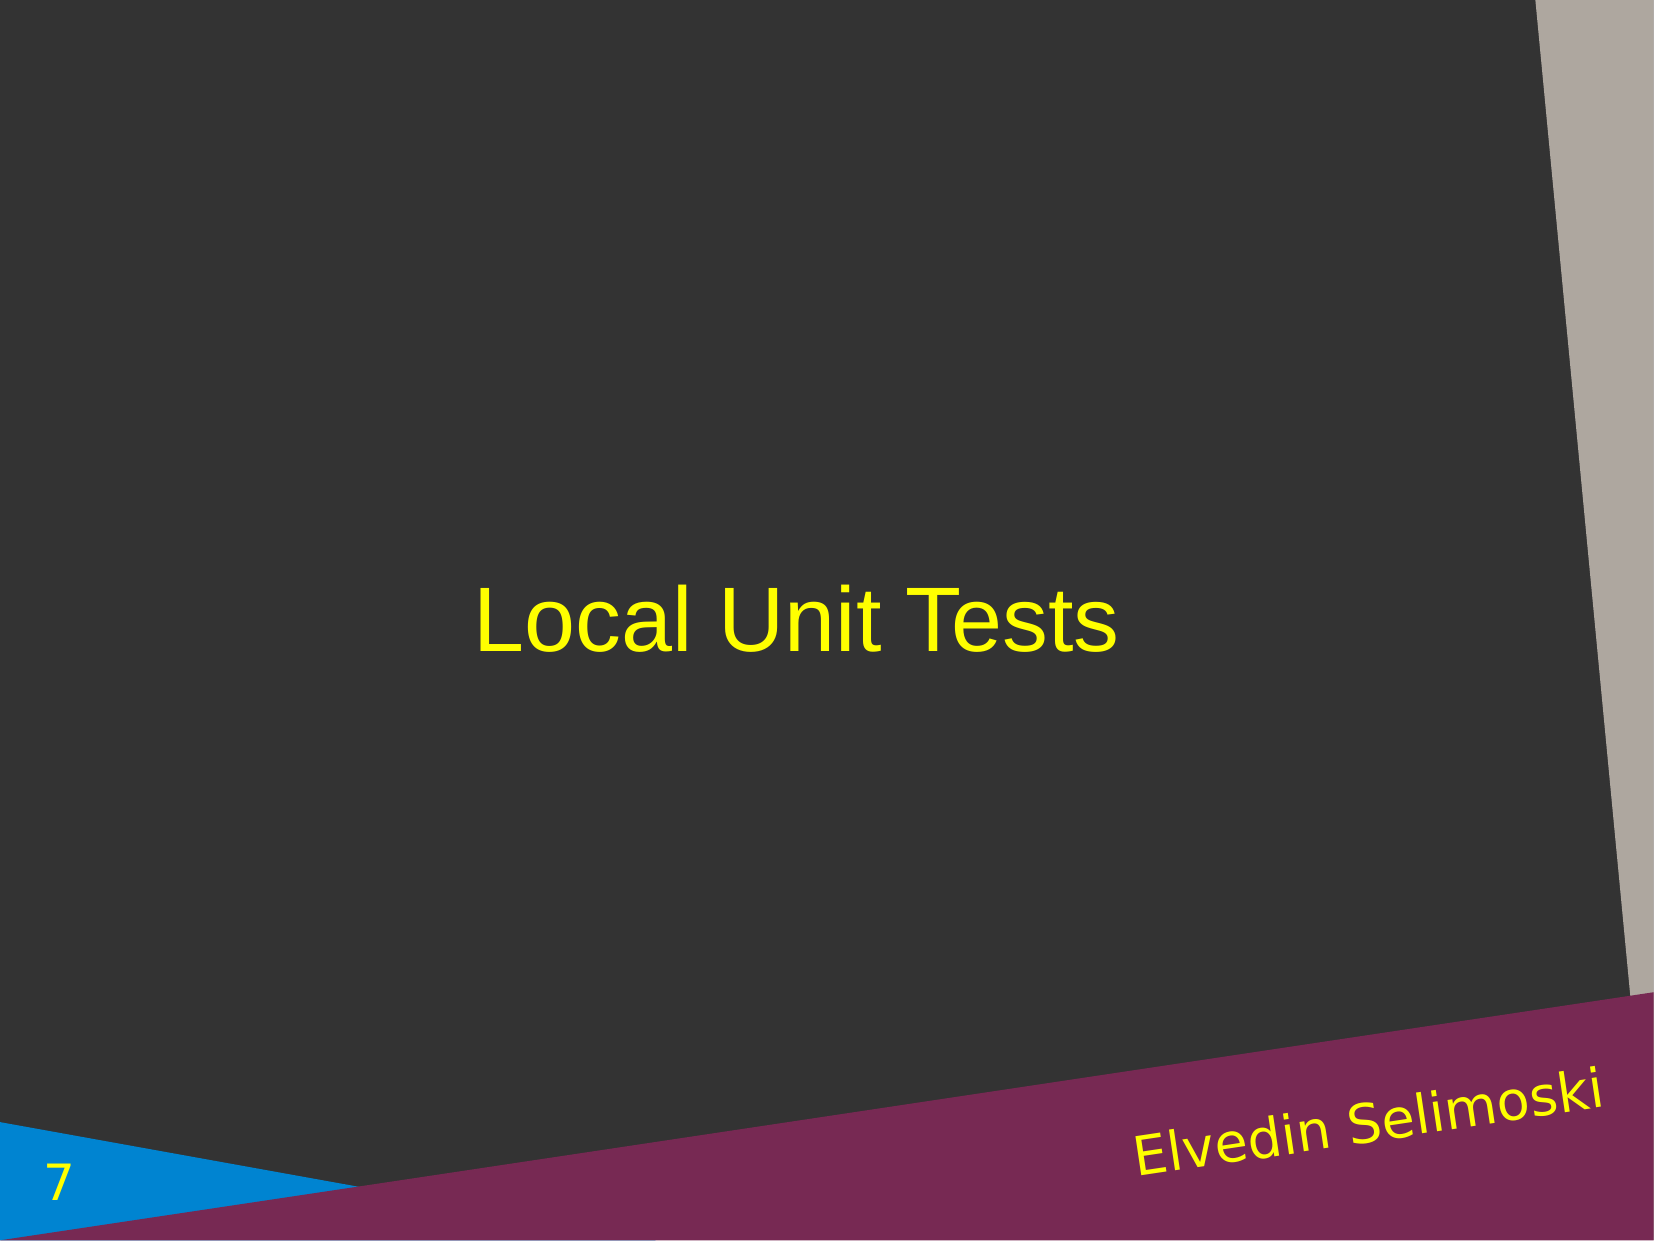

# Local Unit Tests
Elvedin Selimoski
7